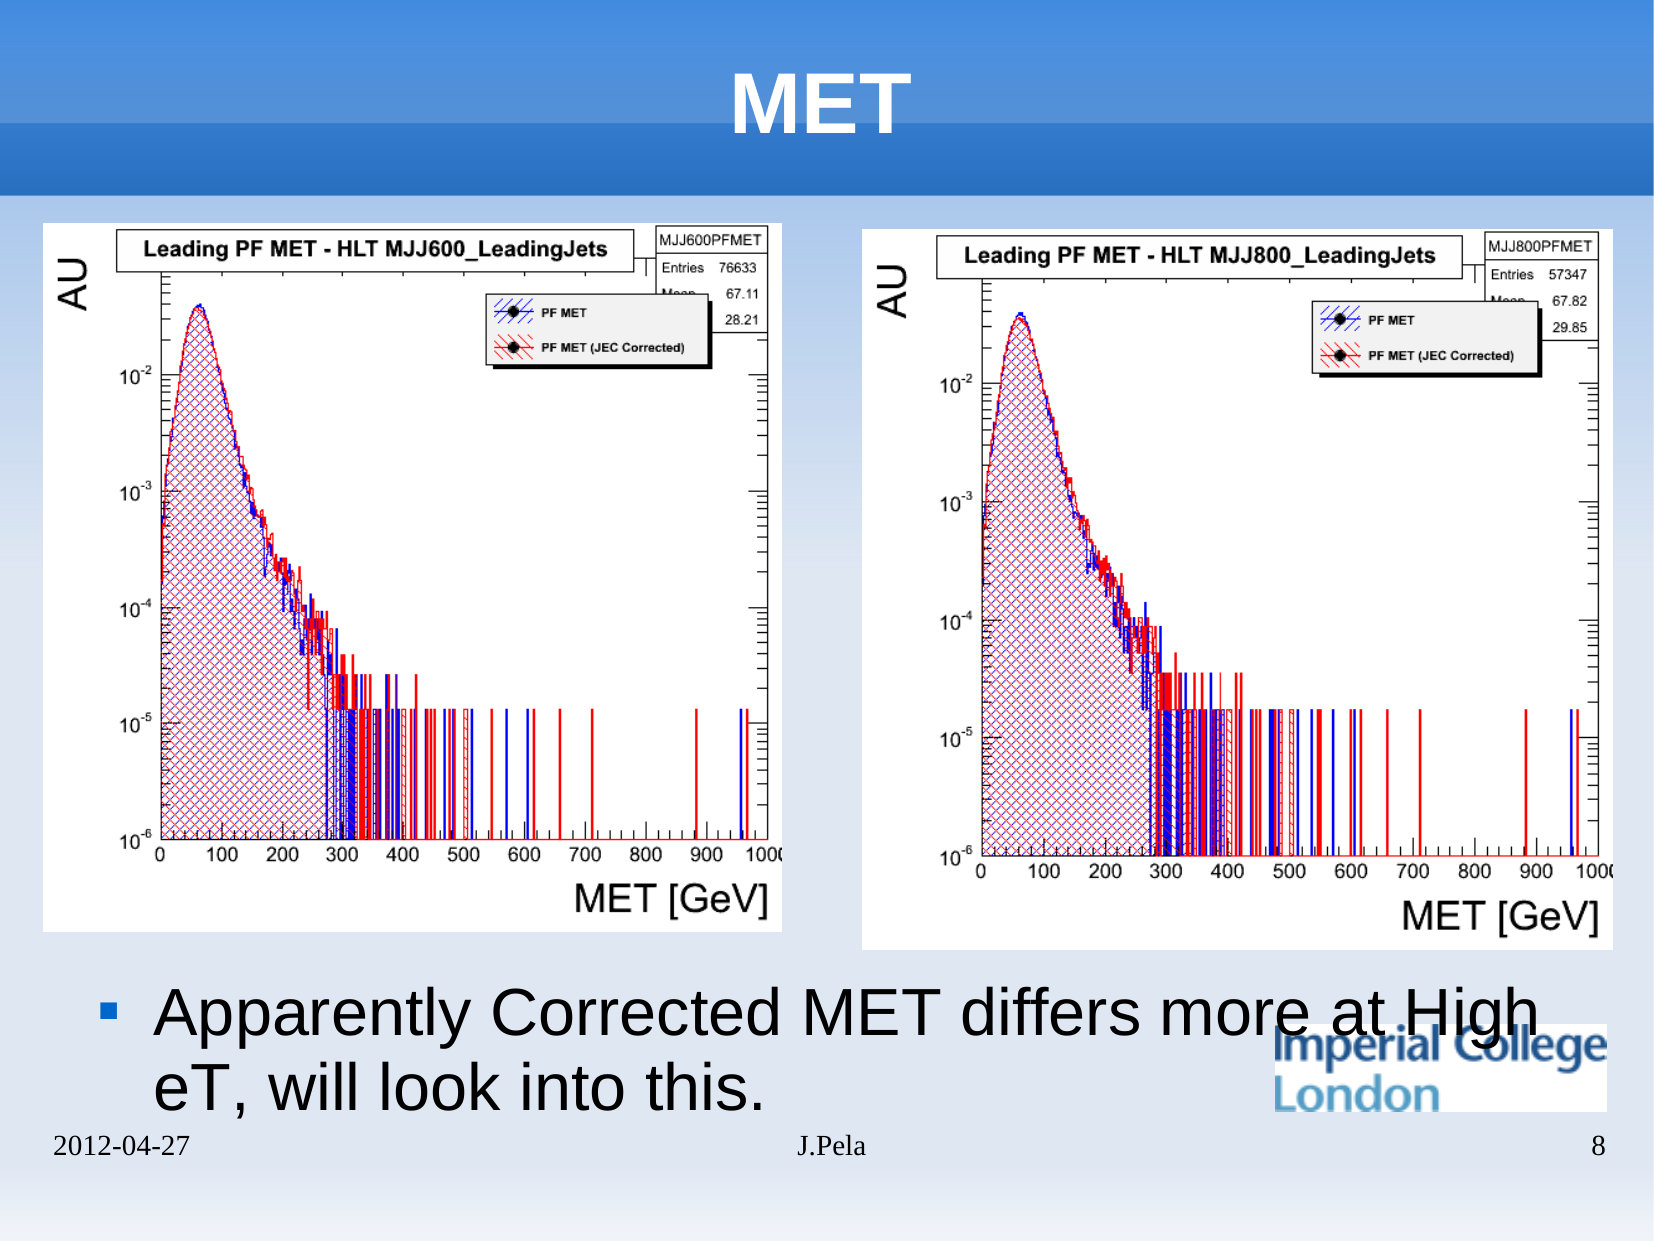

# MET
Apparently Corrected MET differs more at High eT, will look into this.
2012-04-27
J.Pela
8